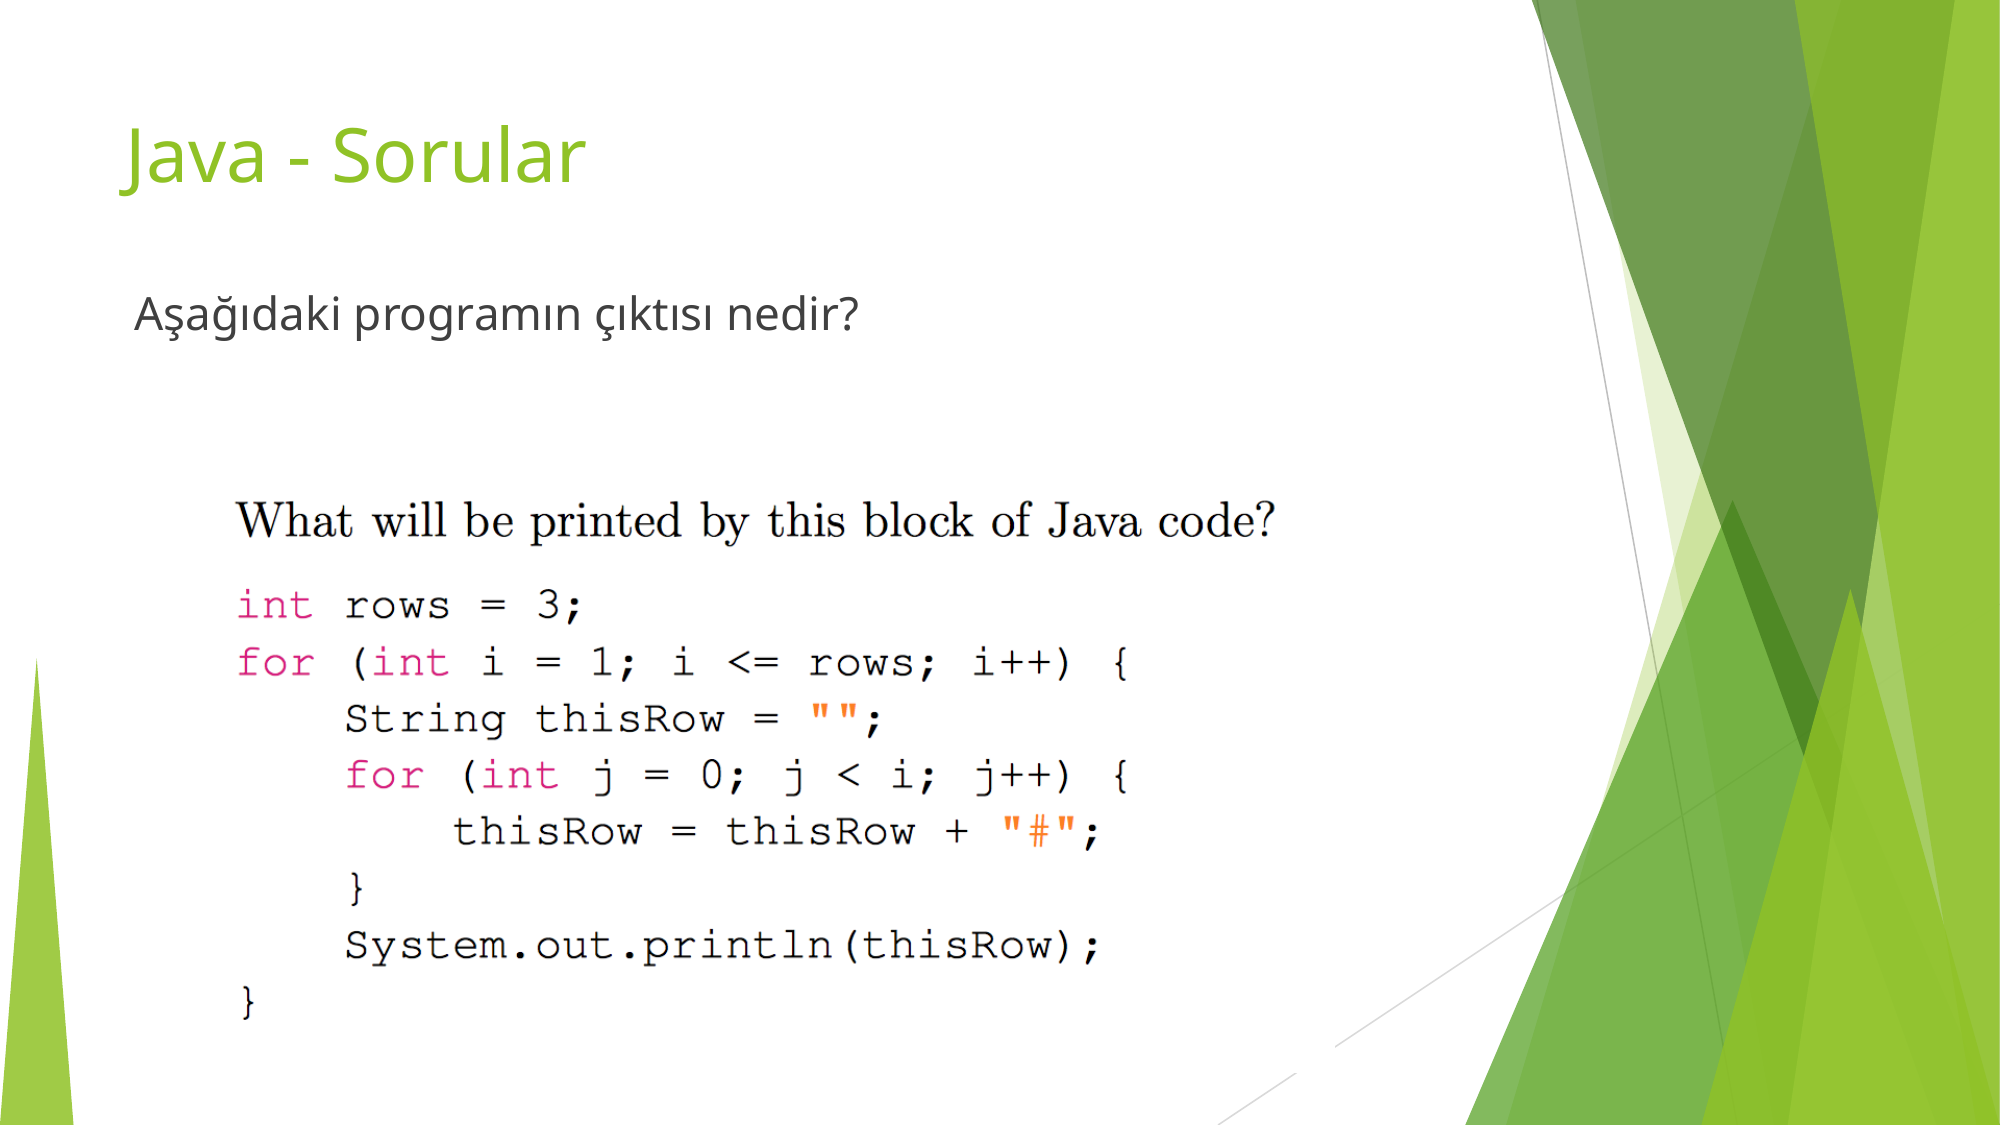

# Java - Sorular
Aşağıdaki programın çıktısı nedir?